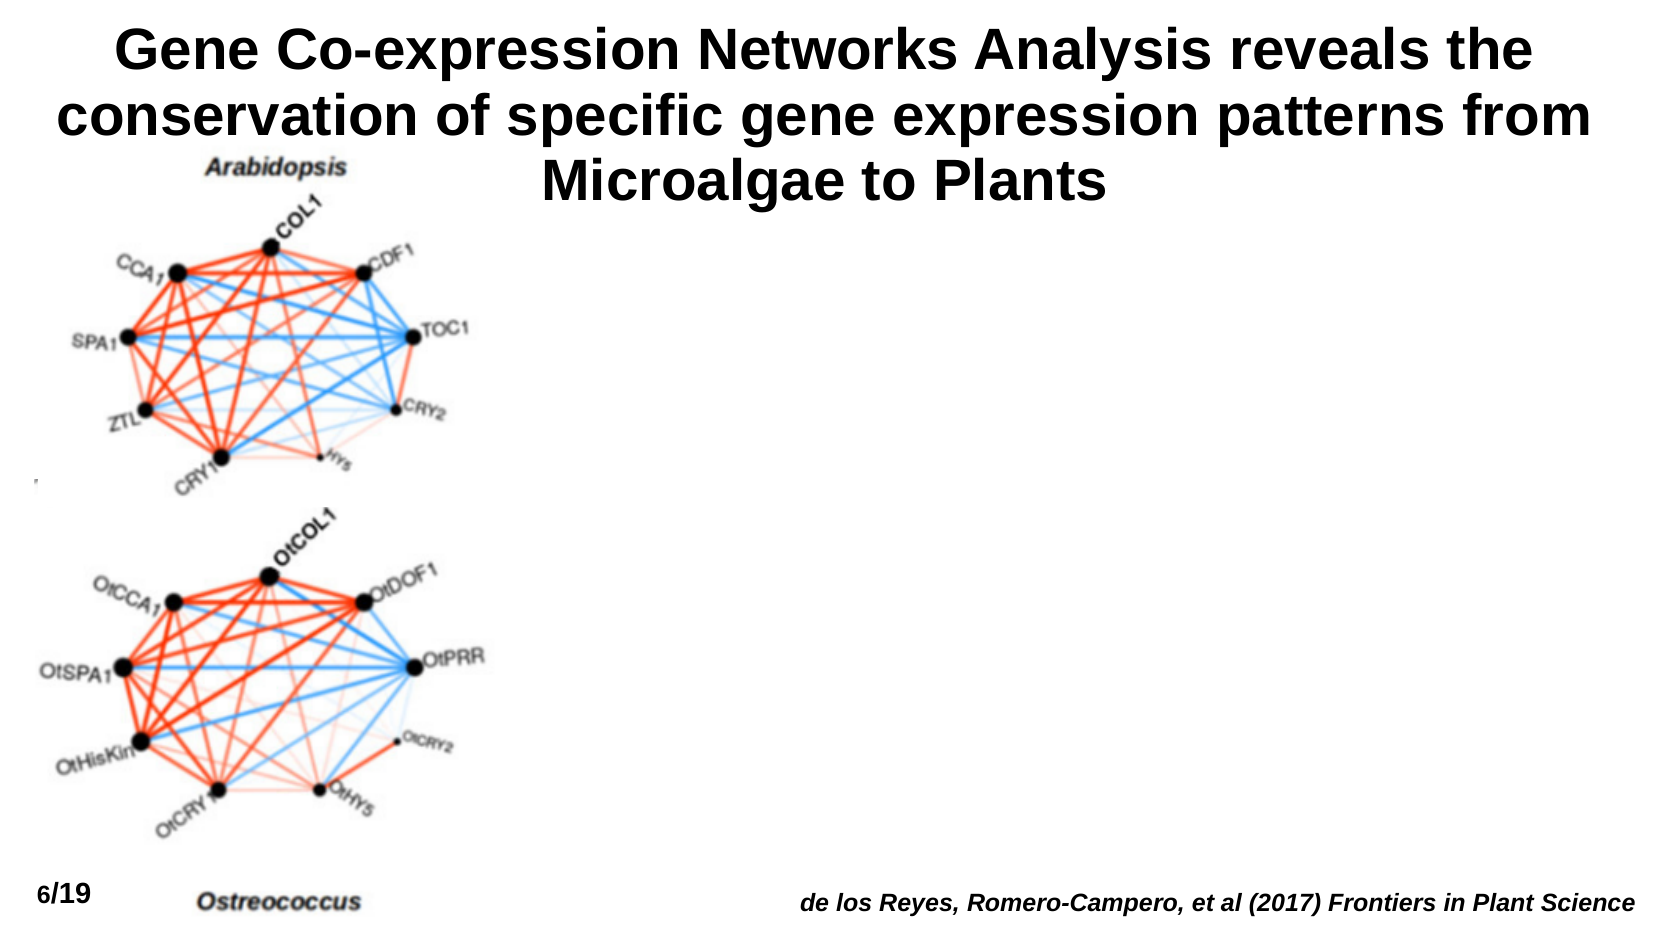

# Gene Co-expression Networks Analysis reveals the conservation of specific gene expression patterns from Microalgae to Plants
 5/19
 6/19
de los Reyes, Romero-Campero, et al (2017) Frontiers in Plant Science